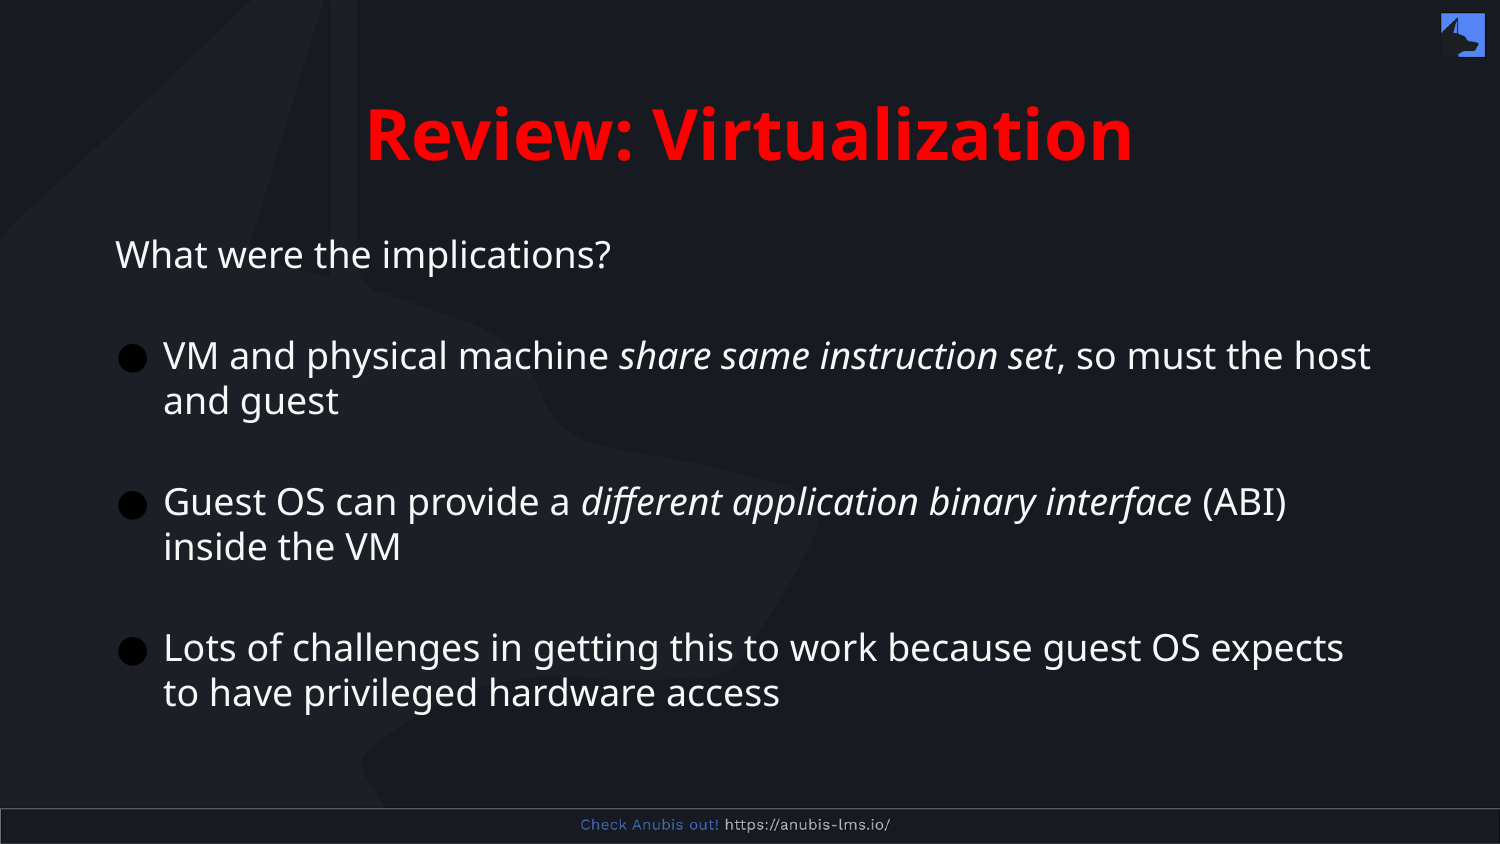

# Review: Virtualization
What were the implications?
VM and physical machine share same instruction set, so must the host and guest
Guest OS can provide a different application binary interface (ABI) inside the VM
Lots of challenges in getting this to work because guest OS expects to have privileged hardware access